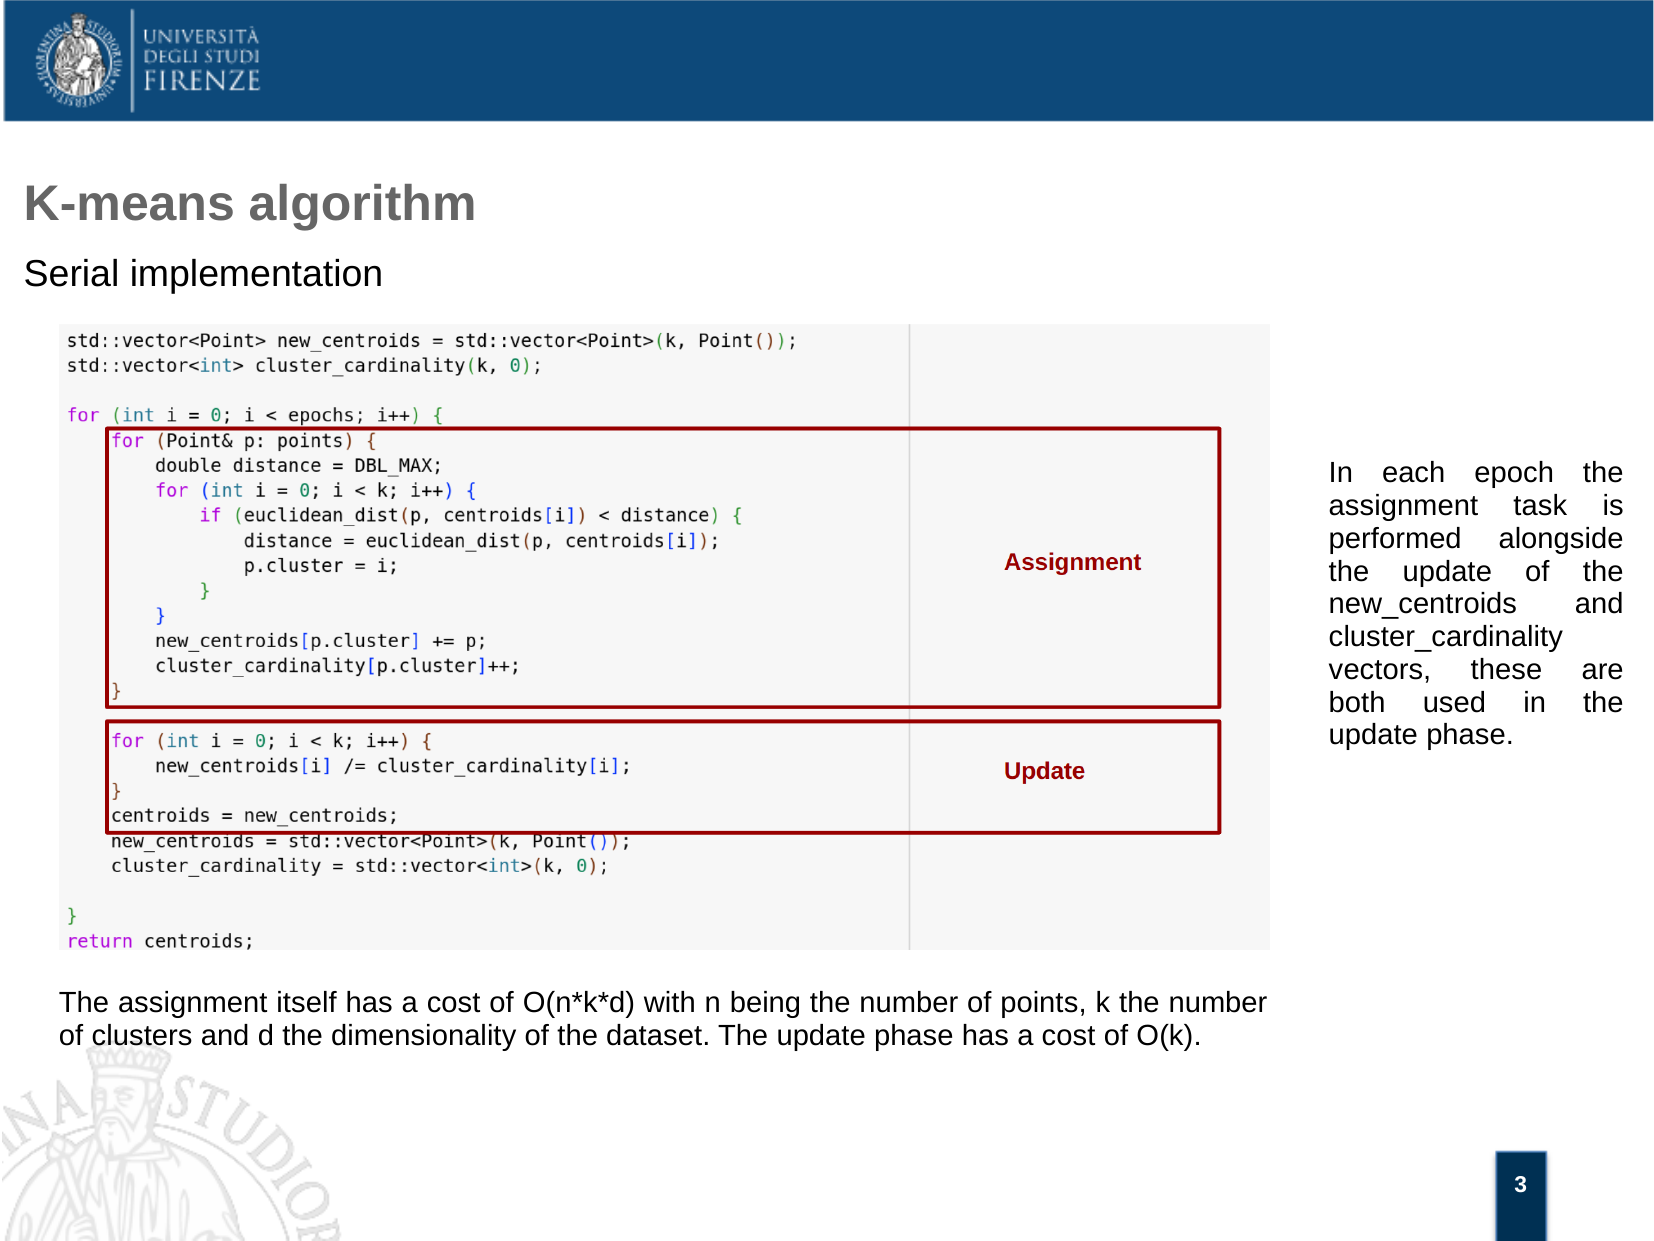

K-means algorithm
Serial implementation
In each epoch the assignment task is performed alongside the update of the new_centroids and cluster_cardinality vectors, these are both used in the update phase.
The assignment itself has a cost of O(n*k*d) with n being the number of points, k the number of clusters and d the dimensionality of the dataset. The update phase has a cost of O(k).
3